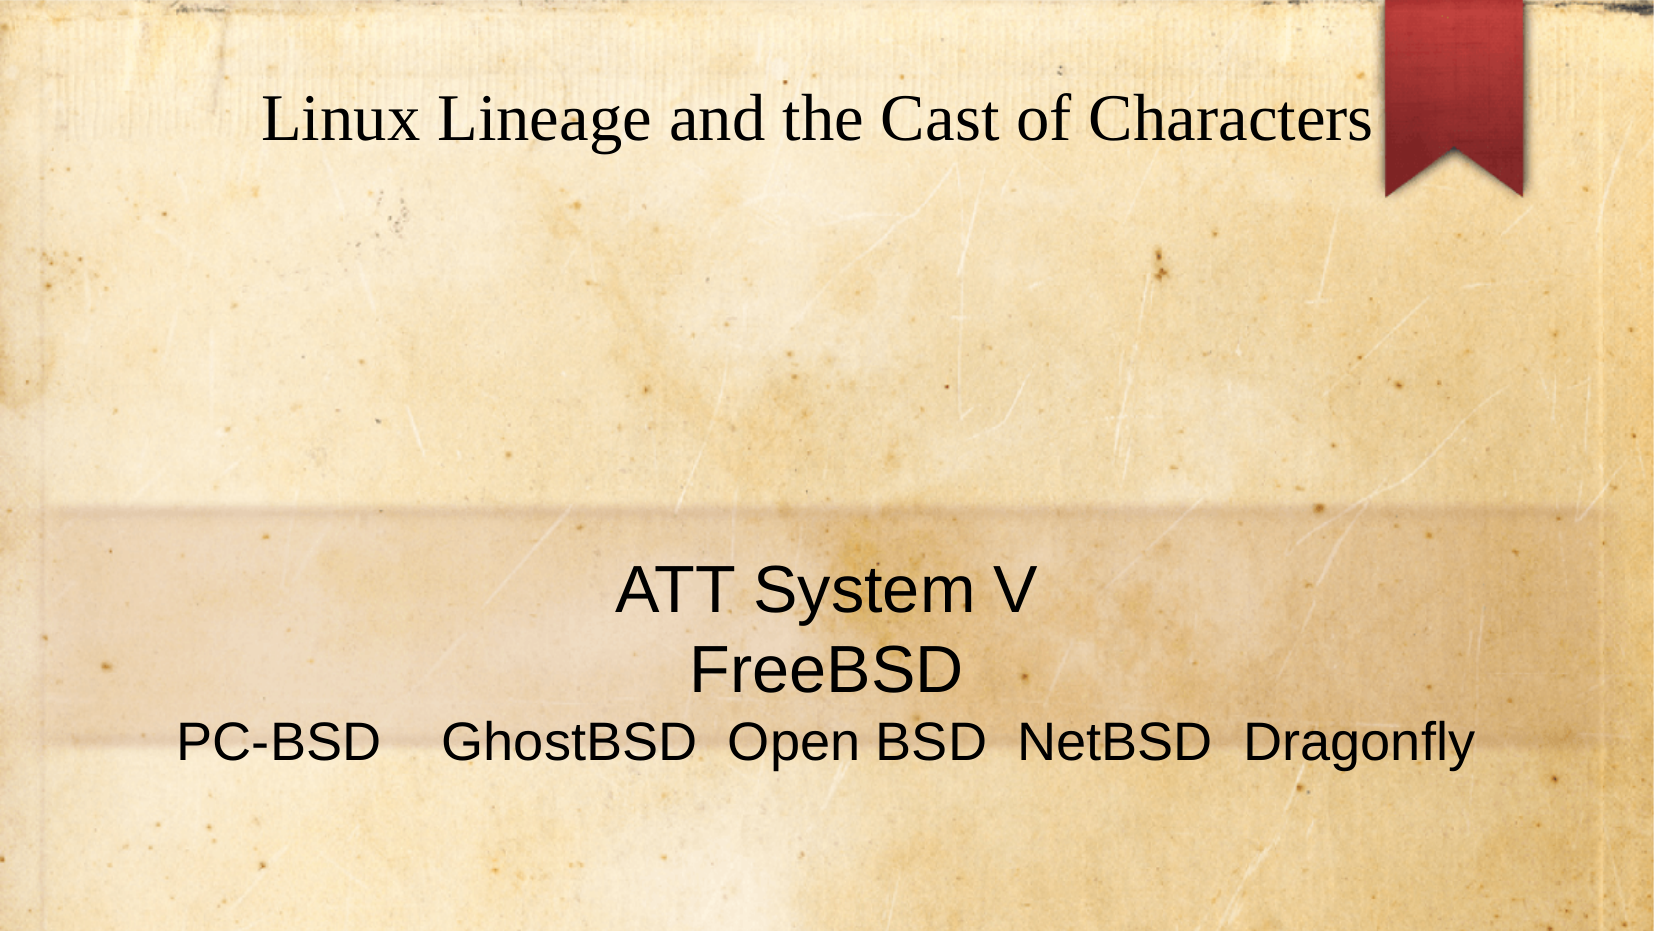

Linux Lineage and the Cast of Characters
ATT System V
FreeBSD
PC-BSD GhostBSD Open BSD NetBSD Dragonfly
CS-334 Spring 2015														Page of